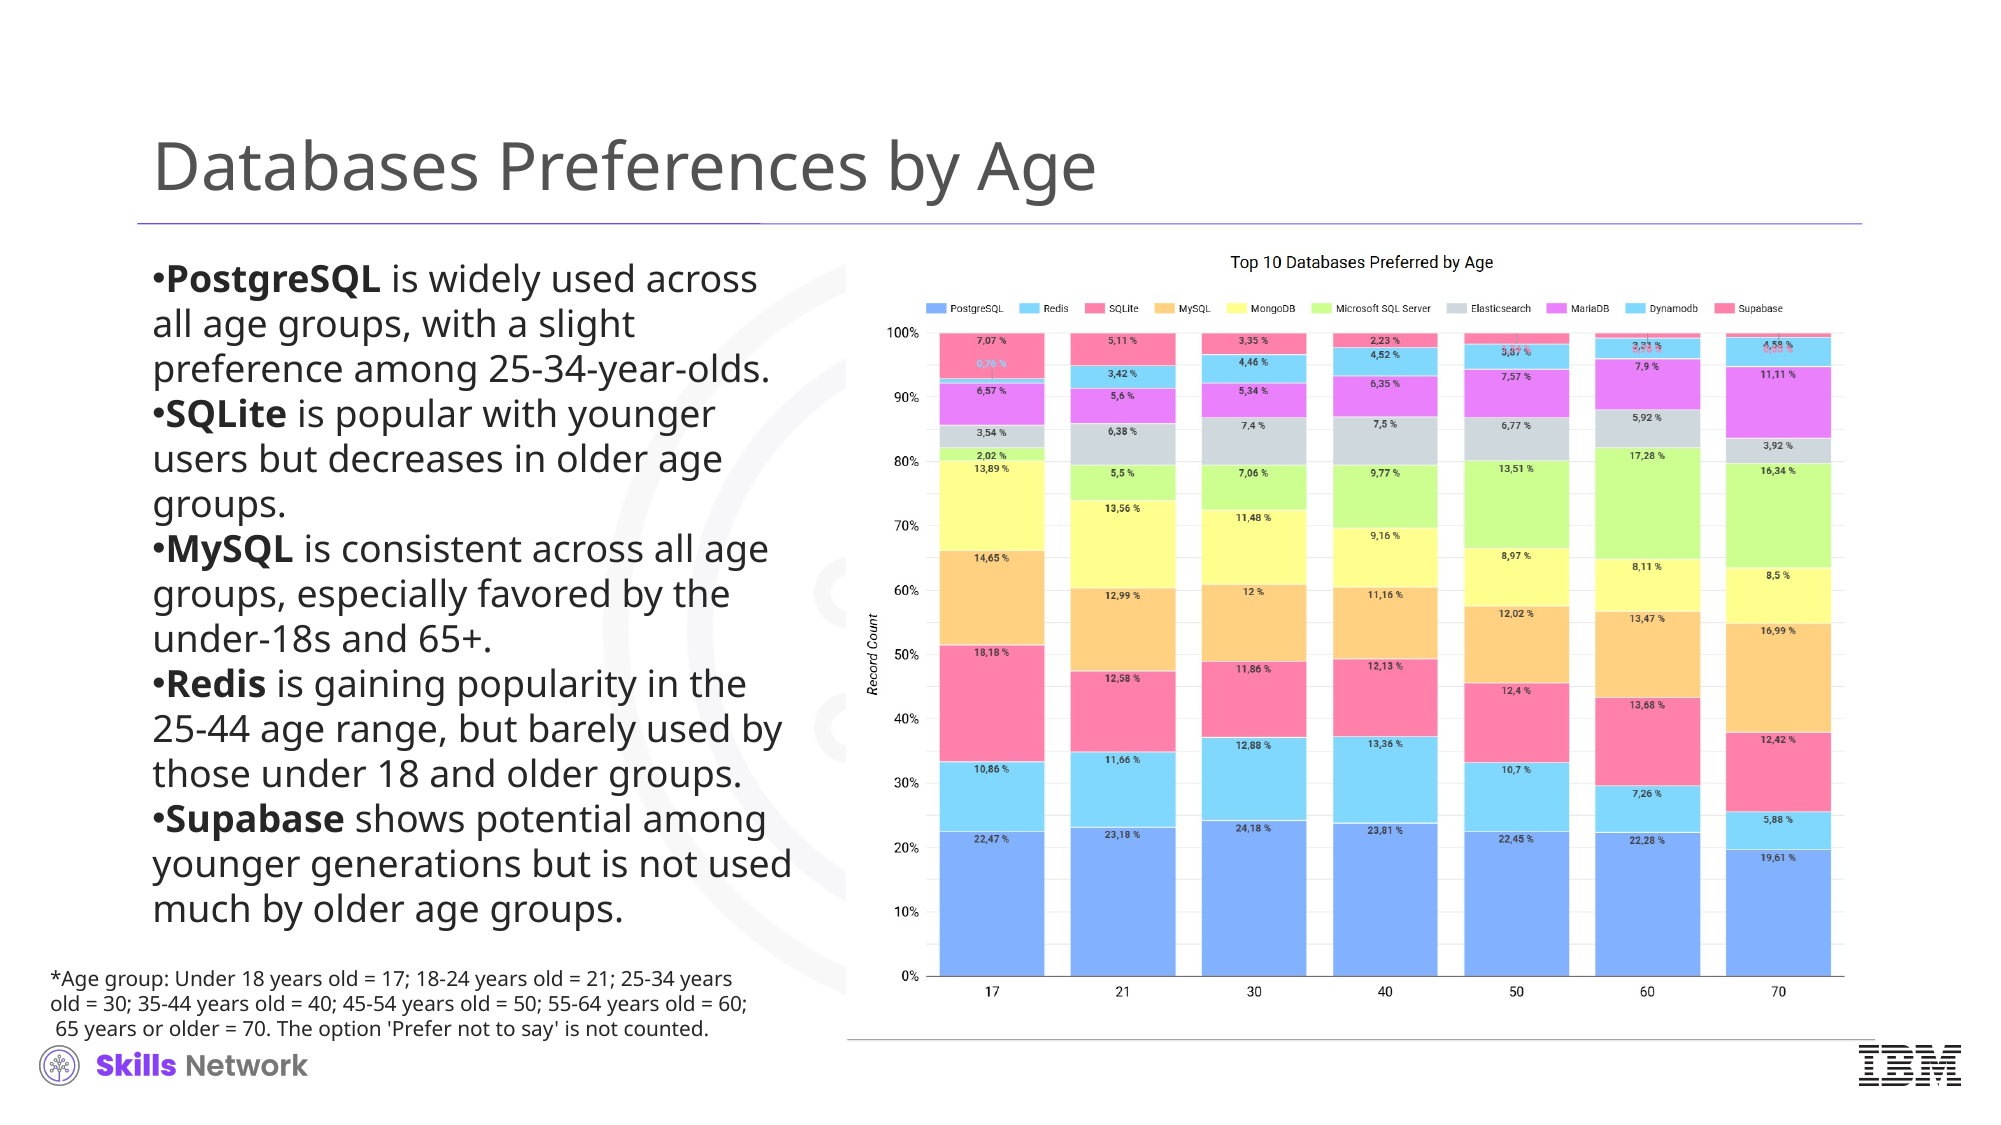

# Databases Preferences by Age
PostgreSQL is widely used across all age groups, with a slight preference among 25-34-year-olds.
SQLite is popular with younger users but decreases in older age groups.
MySQL is consistent across all age groups, especially favored by the under-18s and 65+.
Redis is gaining popularity in the 25-44 age range, but barely used by those under 18 and older groups.
Supabase shows potential among younger generations but is not used much by older age groups.
*Age group: Under 18 years old = 17; 18-24 years old = 21; 25-34 years old = 30; 35-44 years old = 40; 45-54 years old = 50; 55-64 years old = 60;
 65 years or older = 70. The option 'Prefer not to say' is not counted.